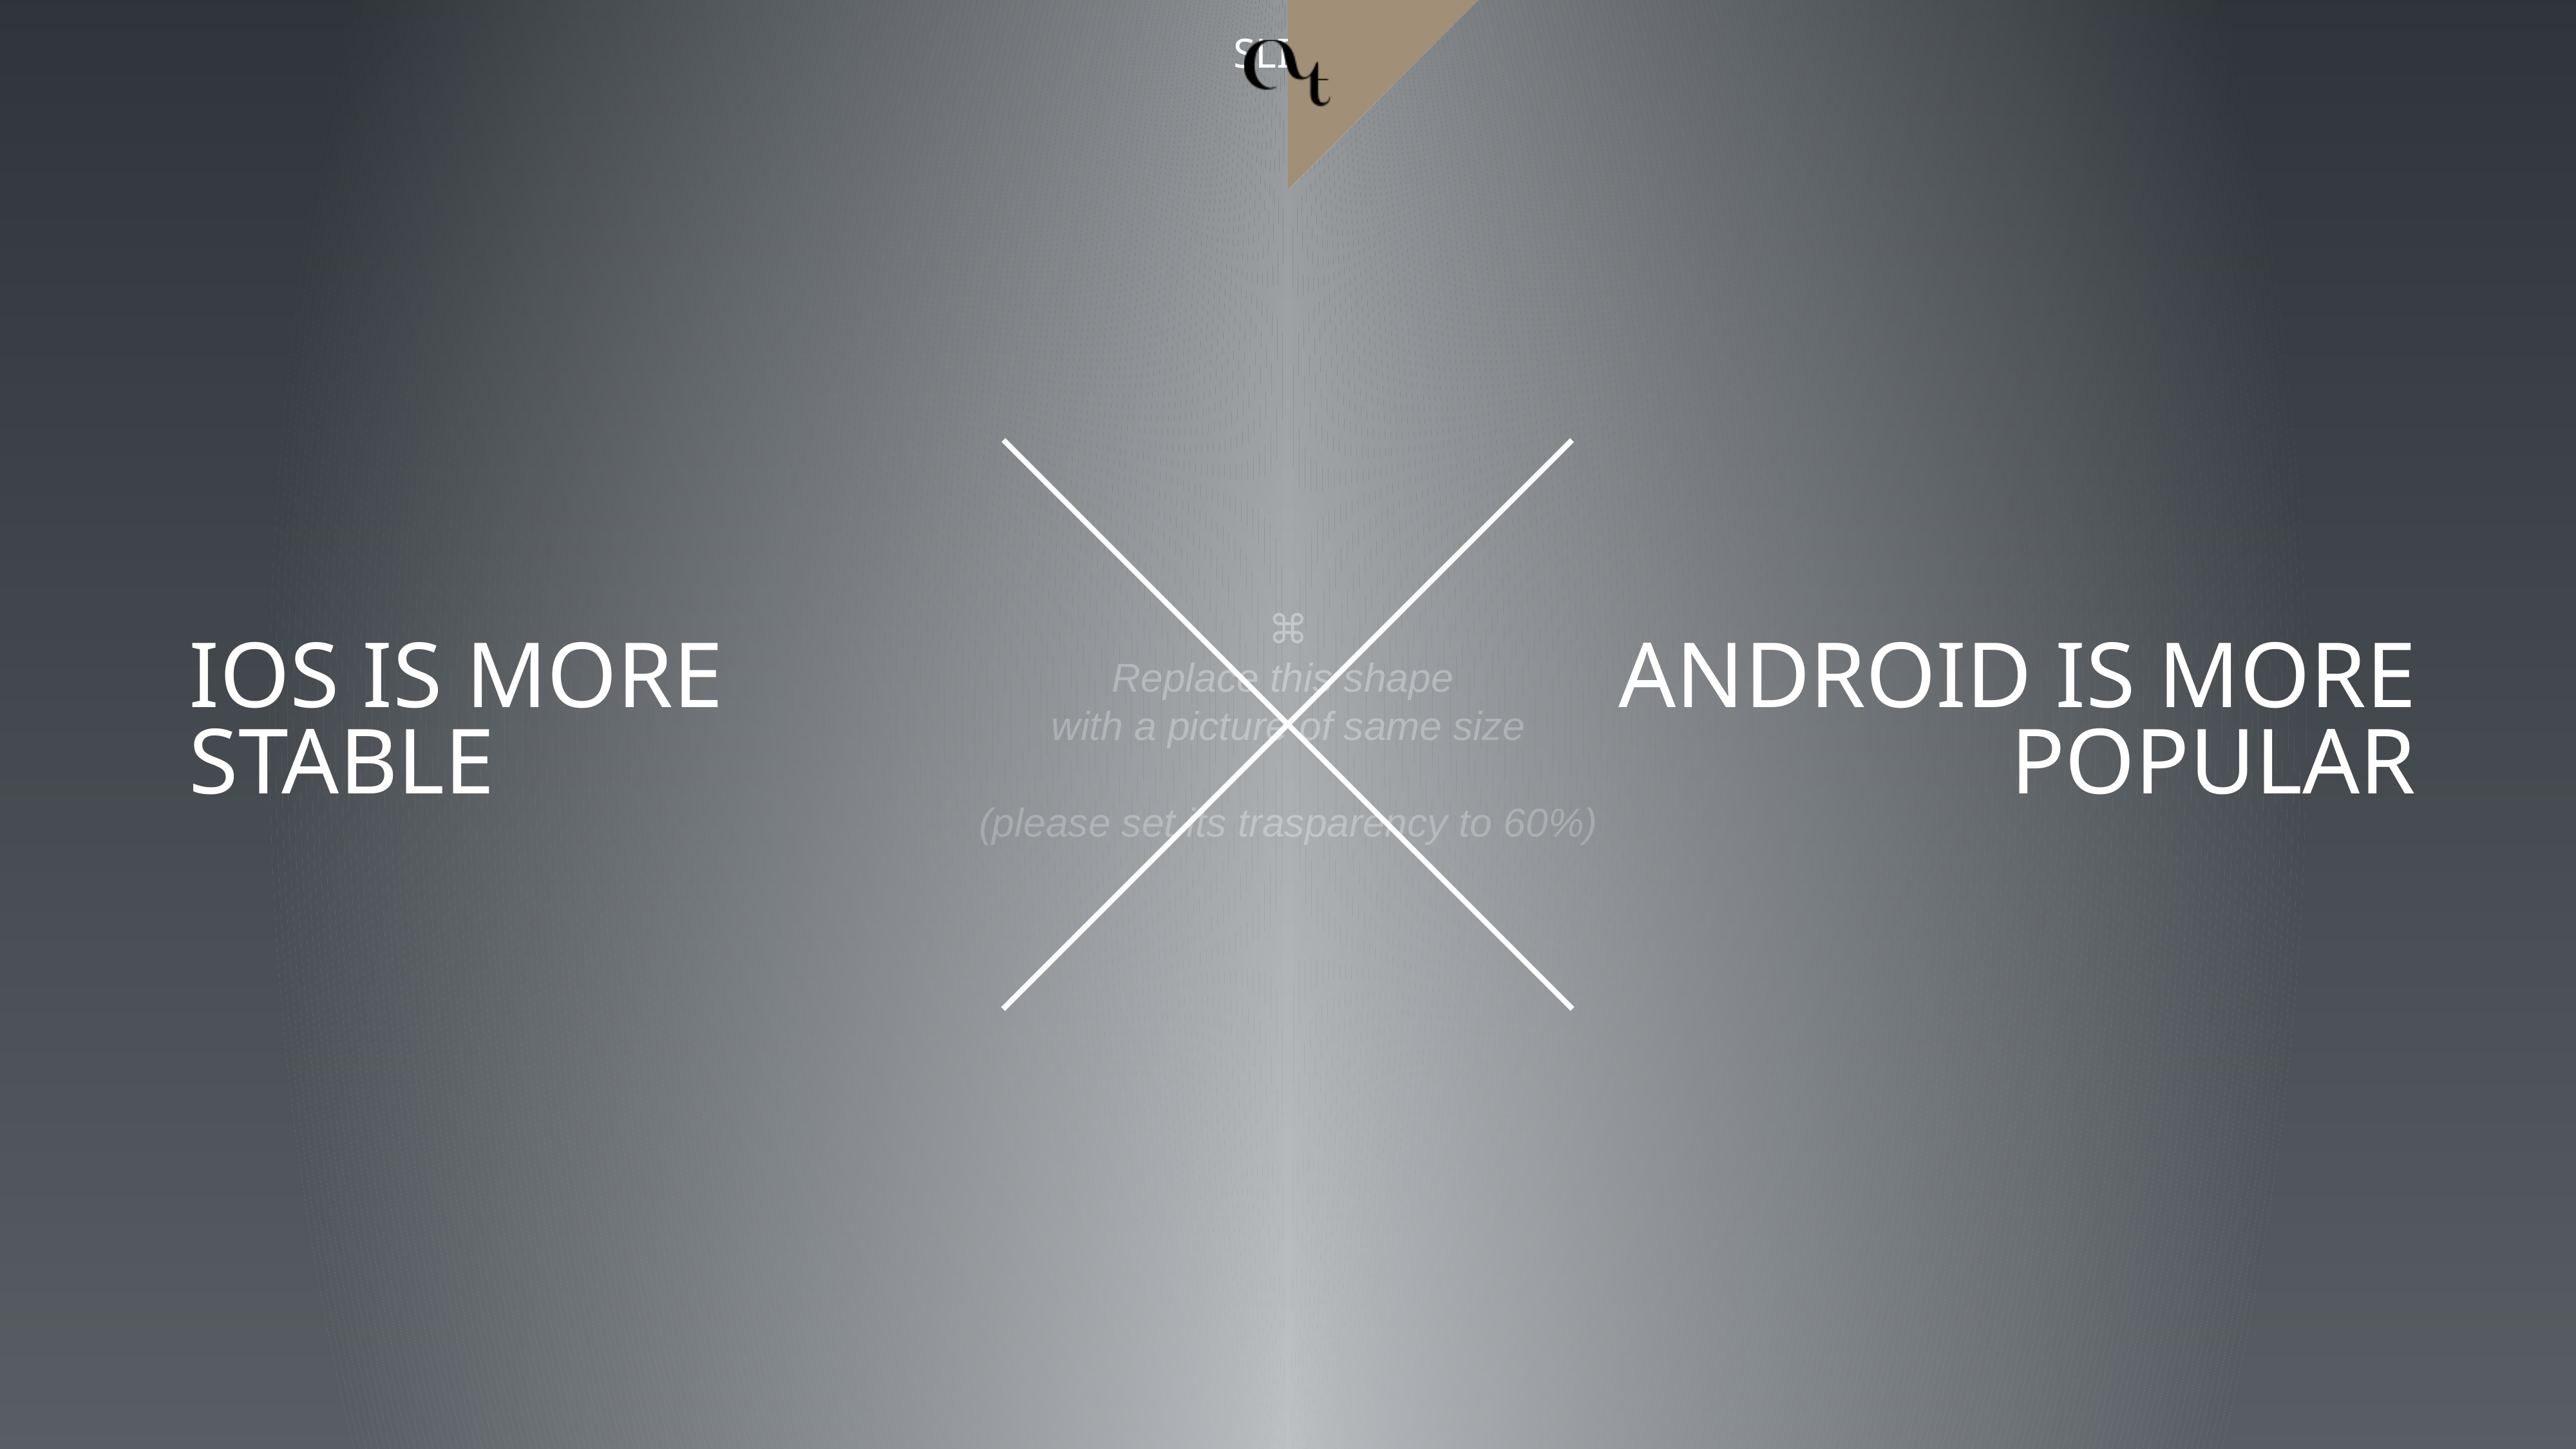

⌘
Replace this shape
with a picture of same size
(please set its trasparency to 60%)
SLIDE
IOS IS MORE STABLE
ANDROID IS MORE POPULAR